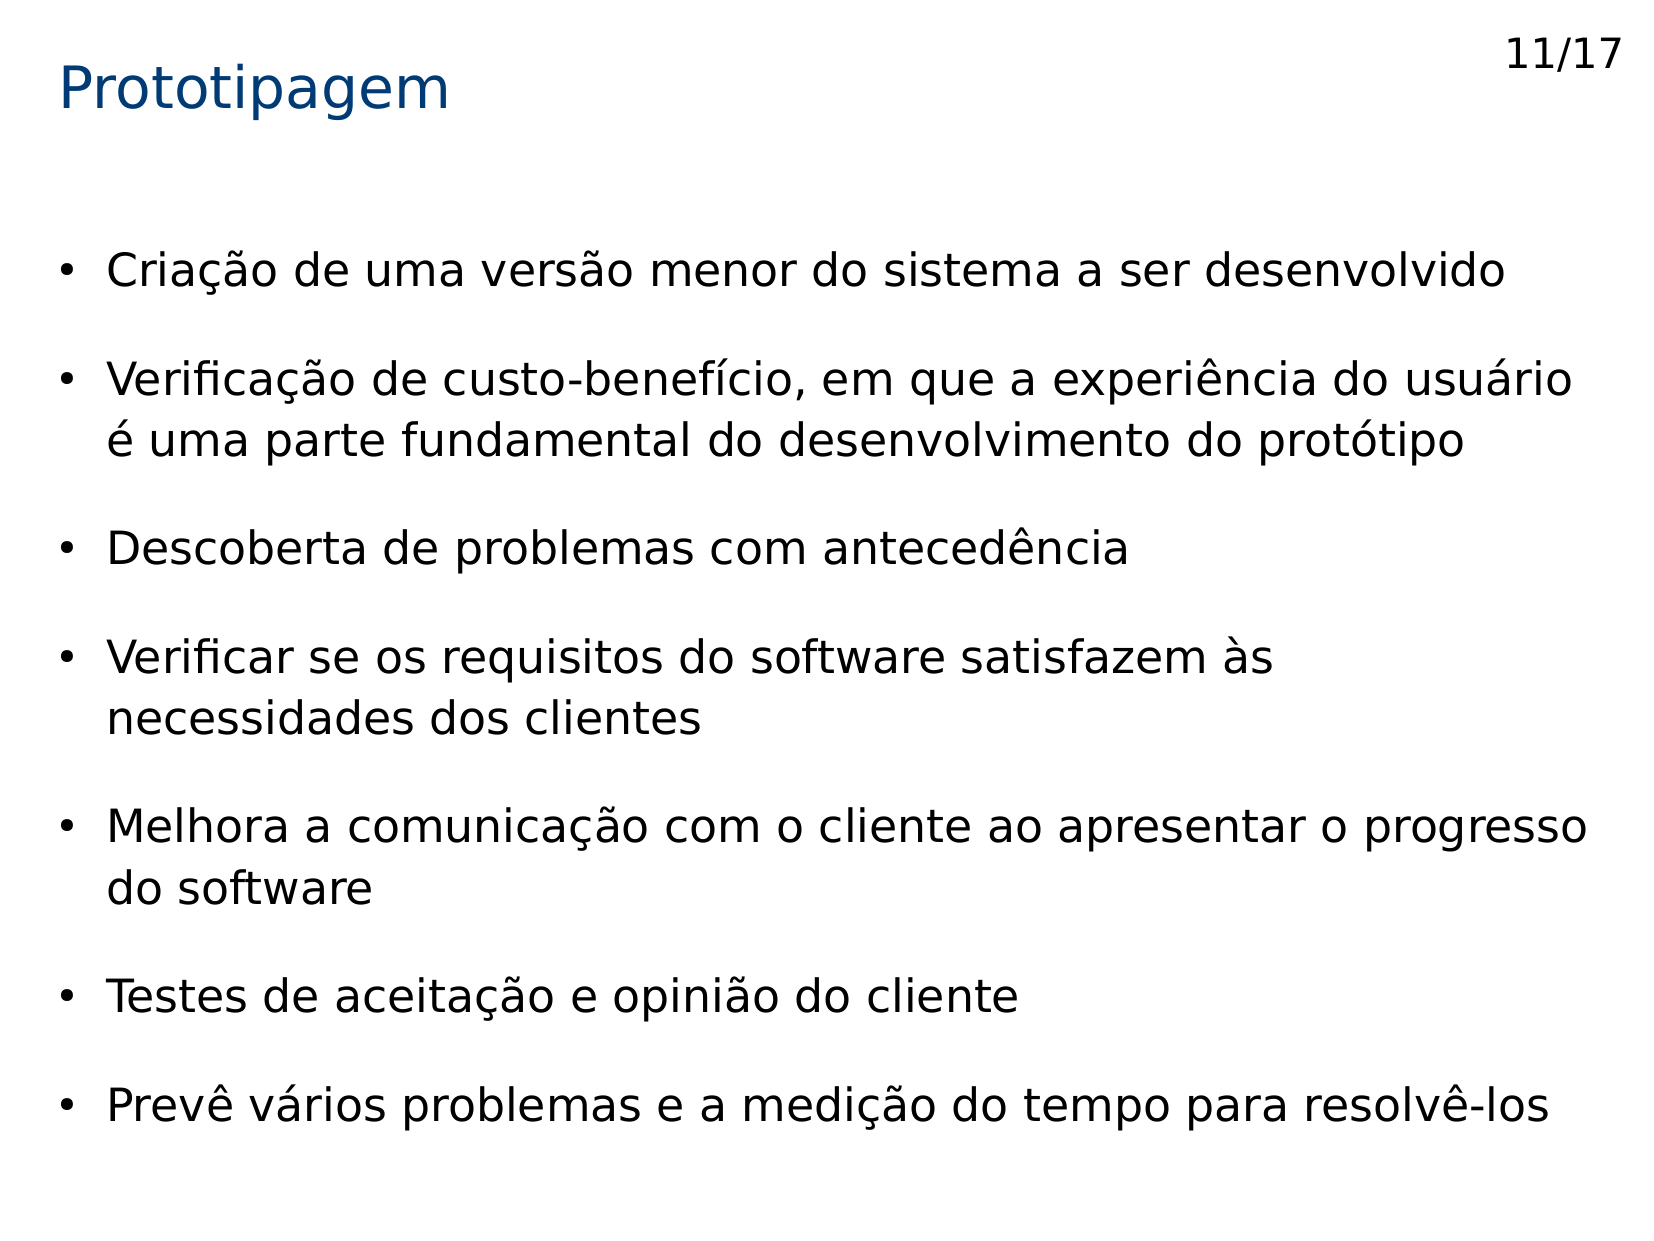

# Prototipagem
11
Criação de uma versão menor do sistema a ser desenvolvido
Verificação de custo-benefício, em que a experiência do usuário é uma parte fundamental do desenvolvimento do protótipo
Descoberta de problemas com antecedência
Verificar se os requisitos do software satisfazem às necessidades dos clientes
Melhora a comunicação com o cliente ao apresentar o progresso do software
Testes de aceitação e opinião do cliente
Prevê vários problemas e a medição do tempo para resolvê-los